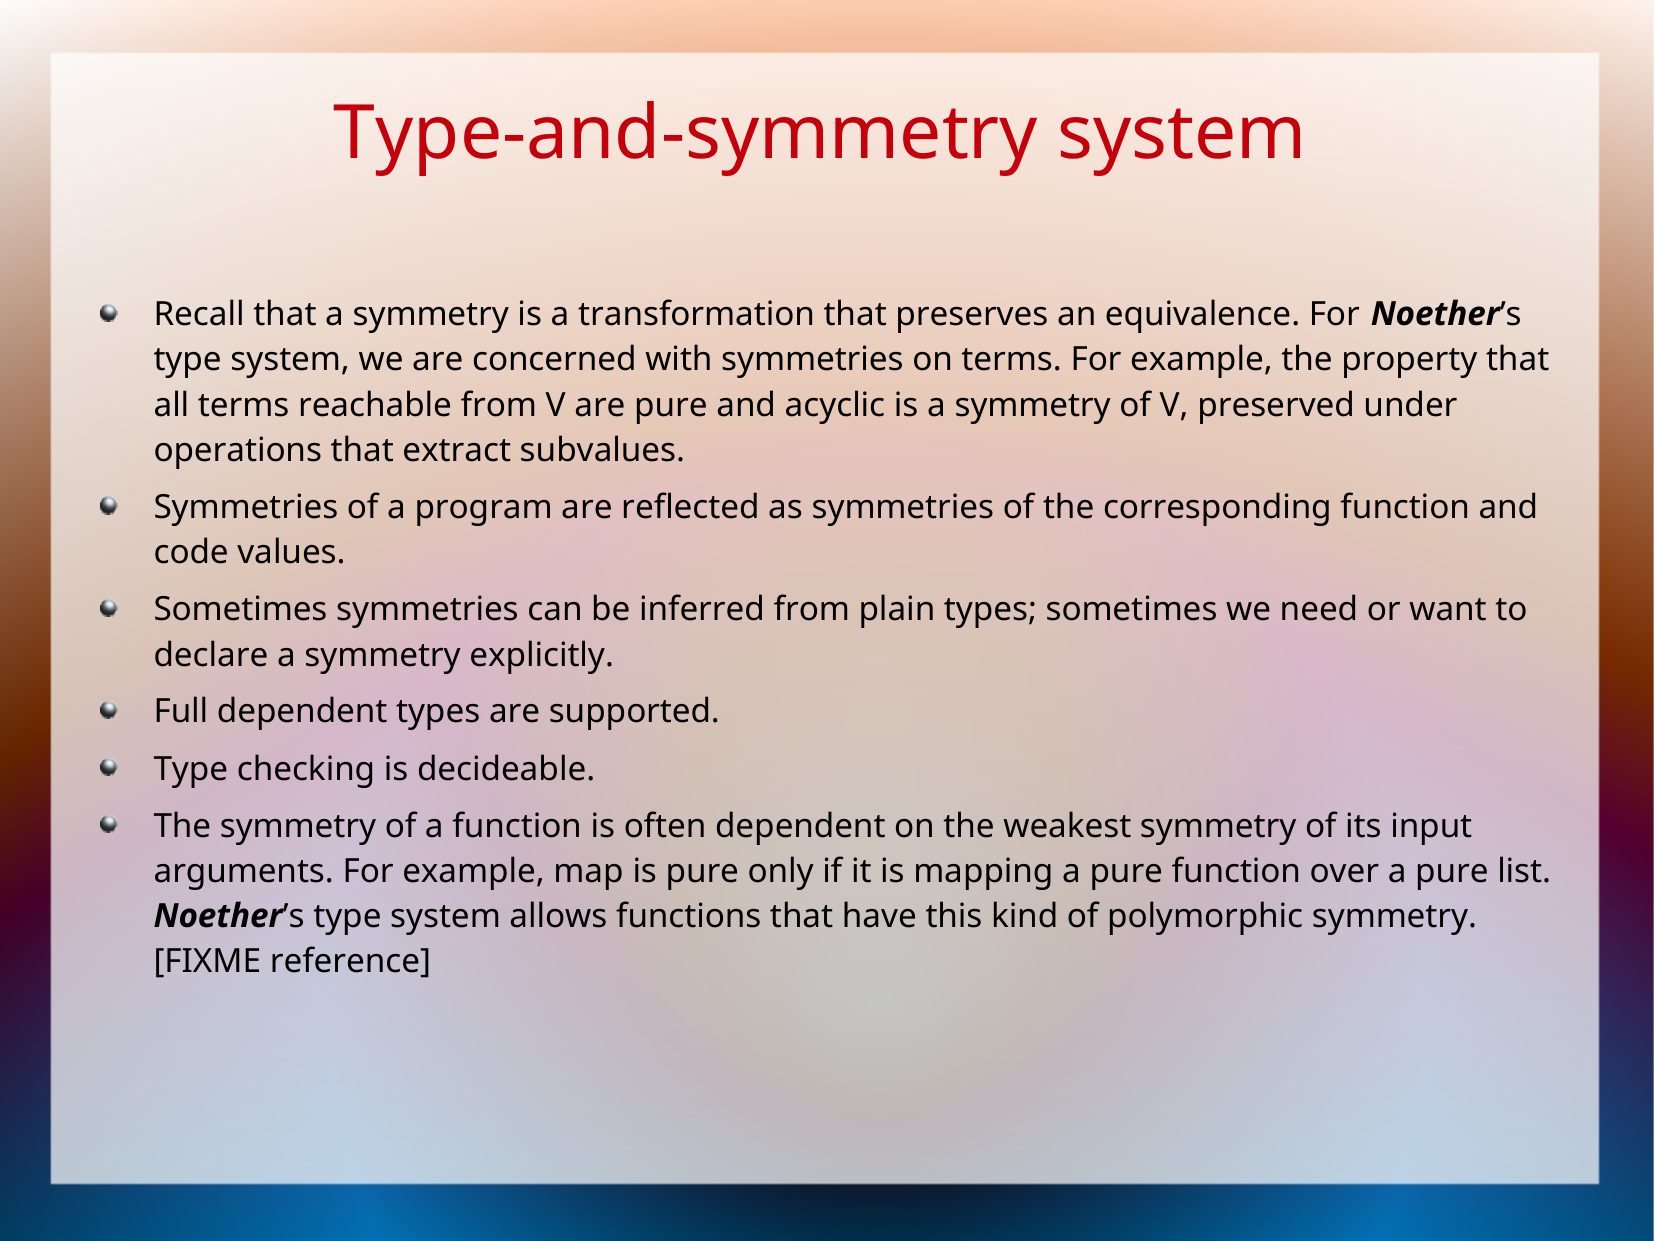

# Type-and-symmetry system
Recall that a symmetry is a transformation that preserves an equivalence. For Noether’s type system, we are concerned with symmetries on terms. For example, the property that all terms reachable from V are pure and acyclic is a symmetry of V, preserved under operations that extract subvalues.
Symmetries of a program are reflected as symmetries of the corresponding function and code values.
Sometimes symmetries can be inferred from plain types; sometimes we need or want to declare a symmetry explicitly.
Full dependent types are supported.
Type checking is decideable.
The symmetry of a function is often dependent on the weakest symmetry of its input arguments. For example, map is pure only if it is mapping a pure function over a pure list. Noether’s type system allows functions that have this kind of polymorphic symmetry. [FIXME reference]